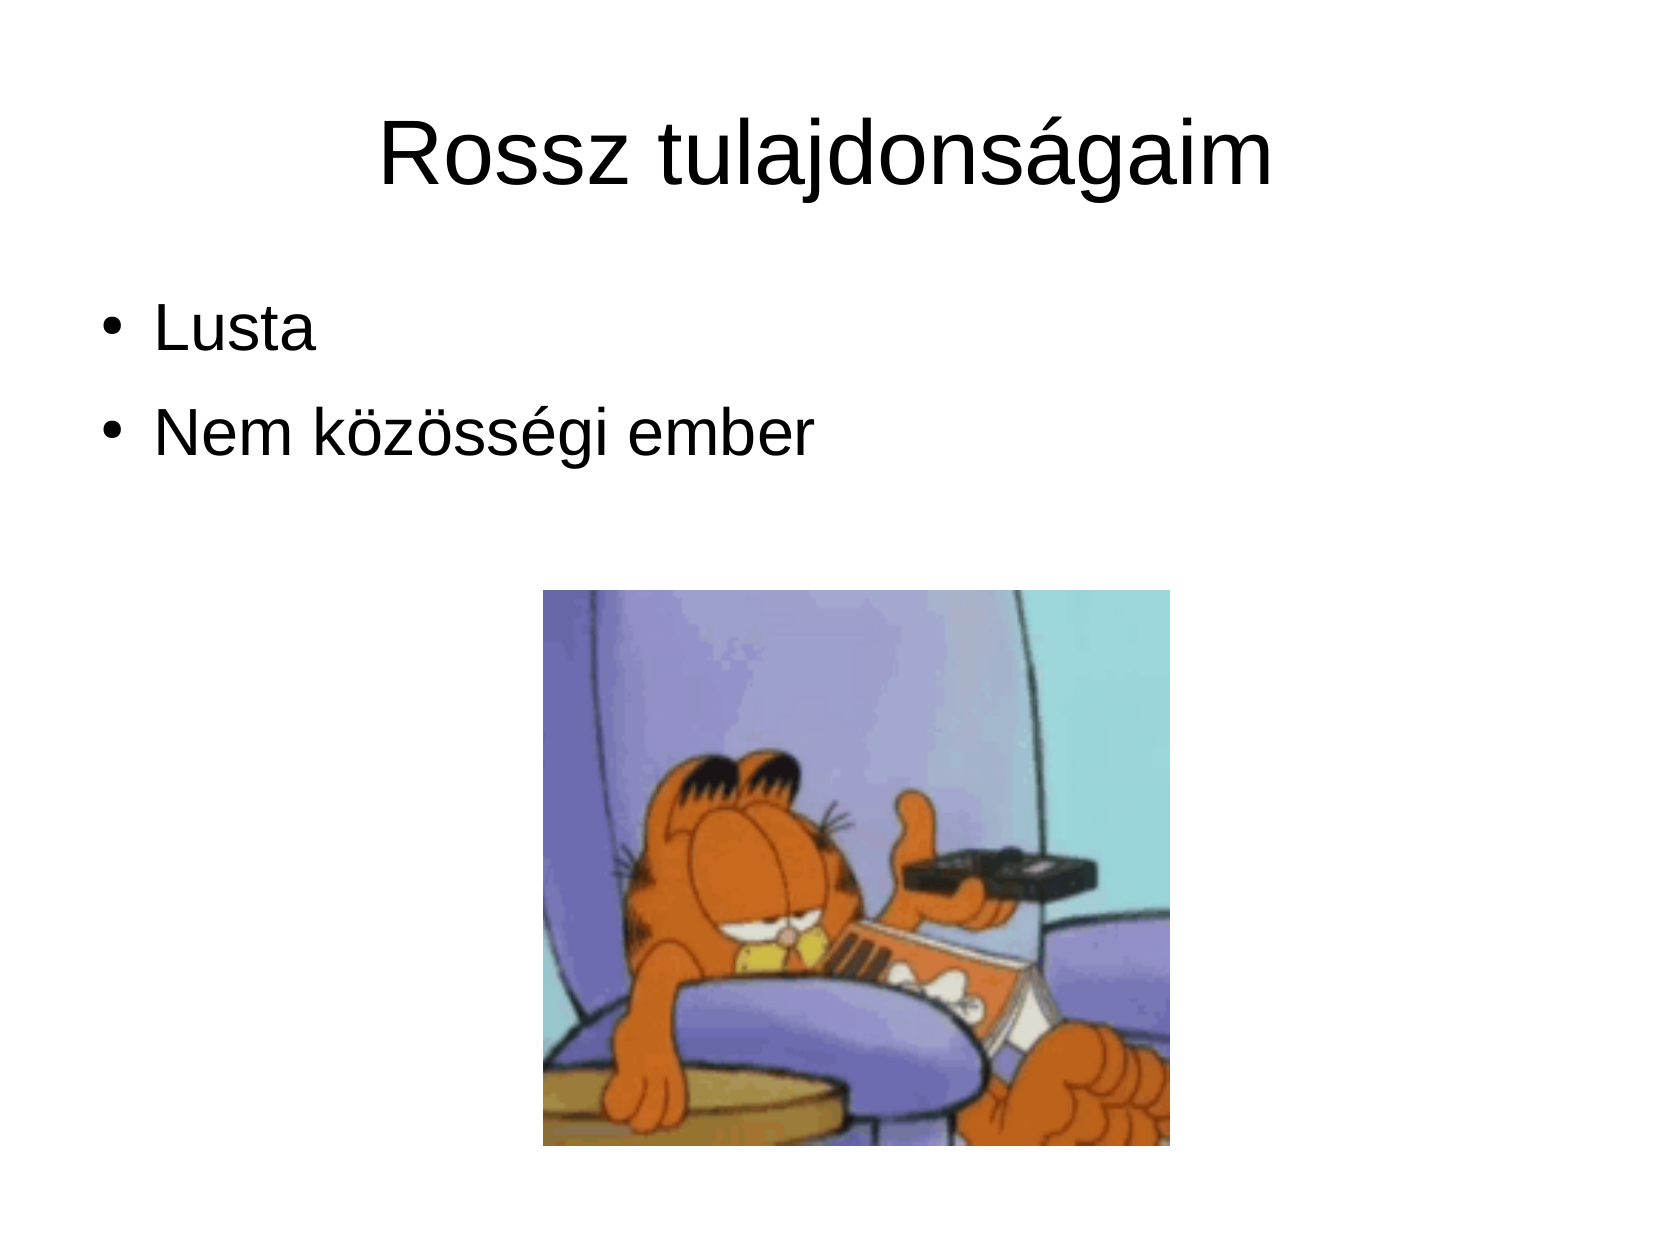

# Rossz tulajdonságaim
Lusta
Nem közösségi ember